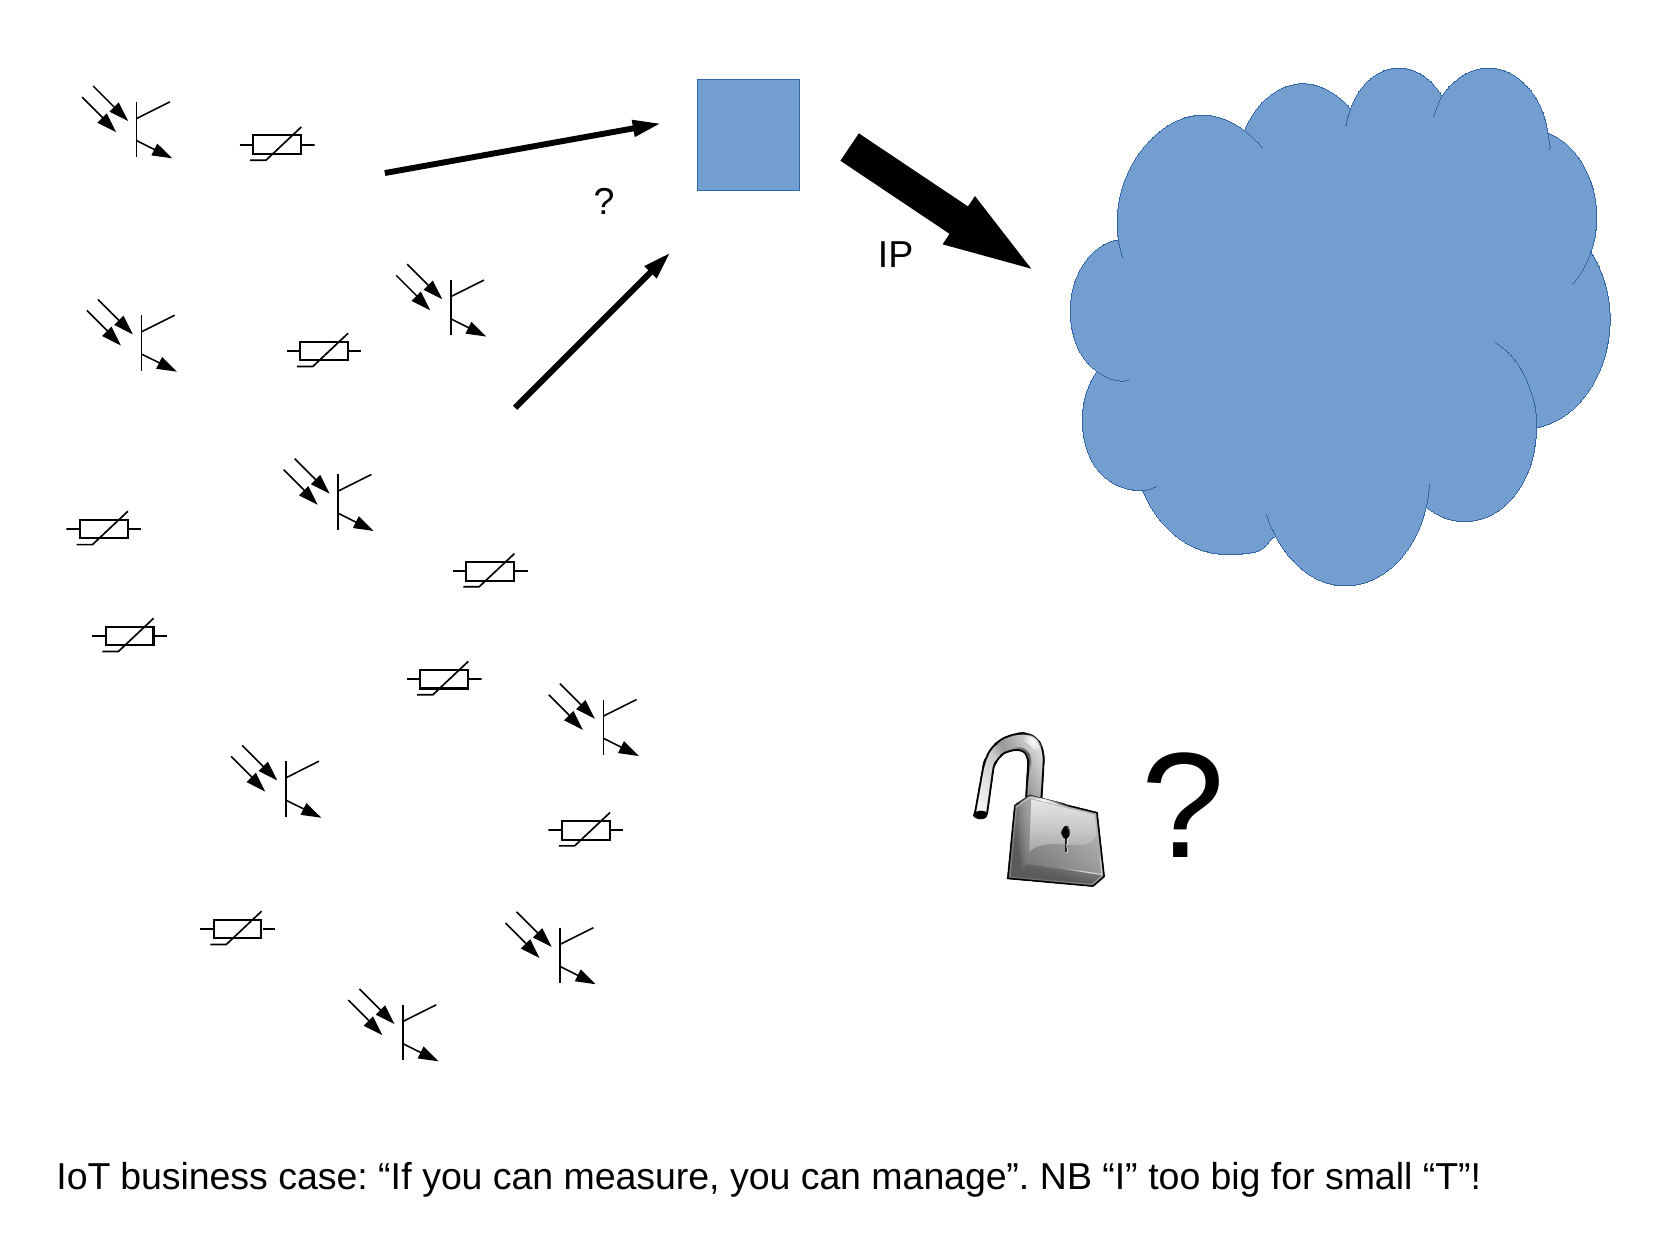

?
IP
UK carbon emissions
?
IoT business case: “If you can measure, you can manage”. NB “I” too big for small “T”!